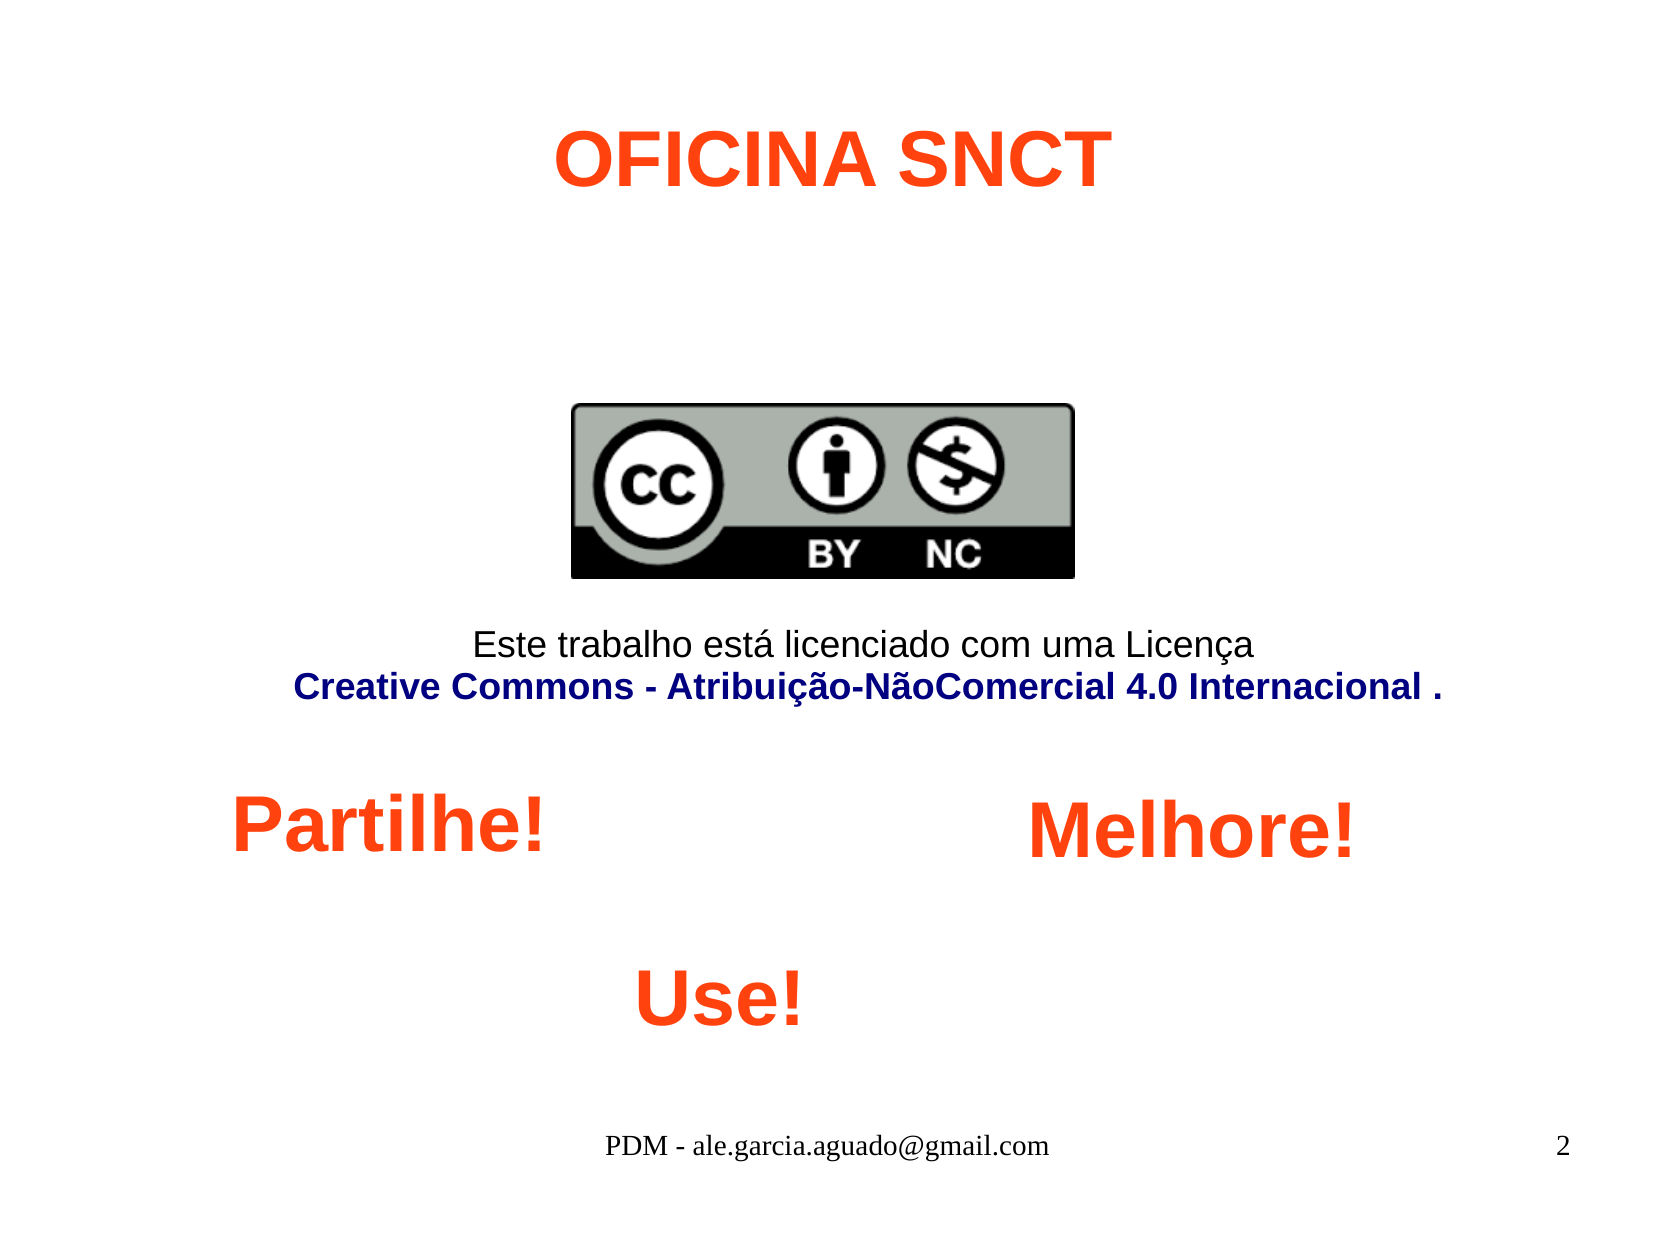

# OFICINA SNCT
Este trabalho está licenciado com uma Licença
Creative Commons - Atribuição-NãoComercial 4.0 Internacional .
Partilhe!
Melhore!
Use!
PDM - ale.garcia.aguado@gmail.com
2